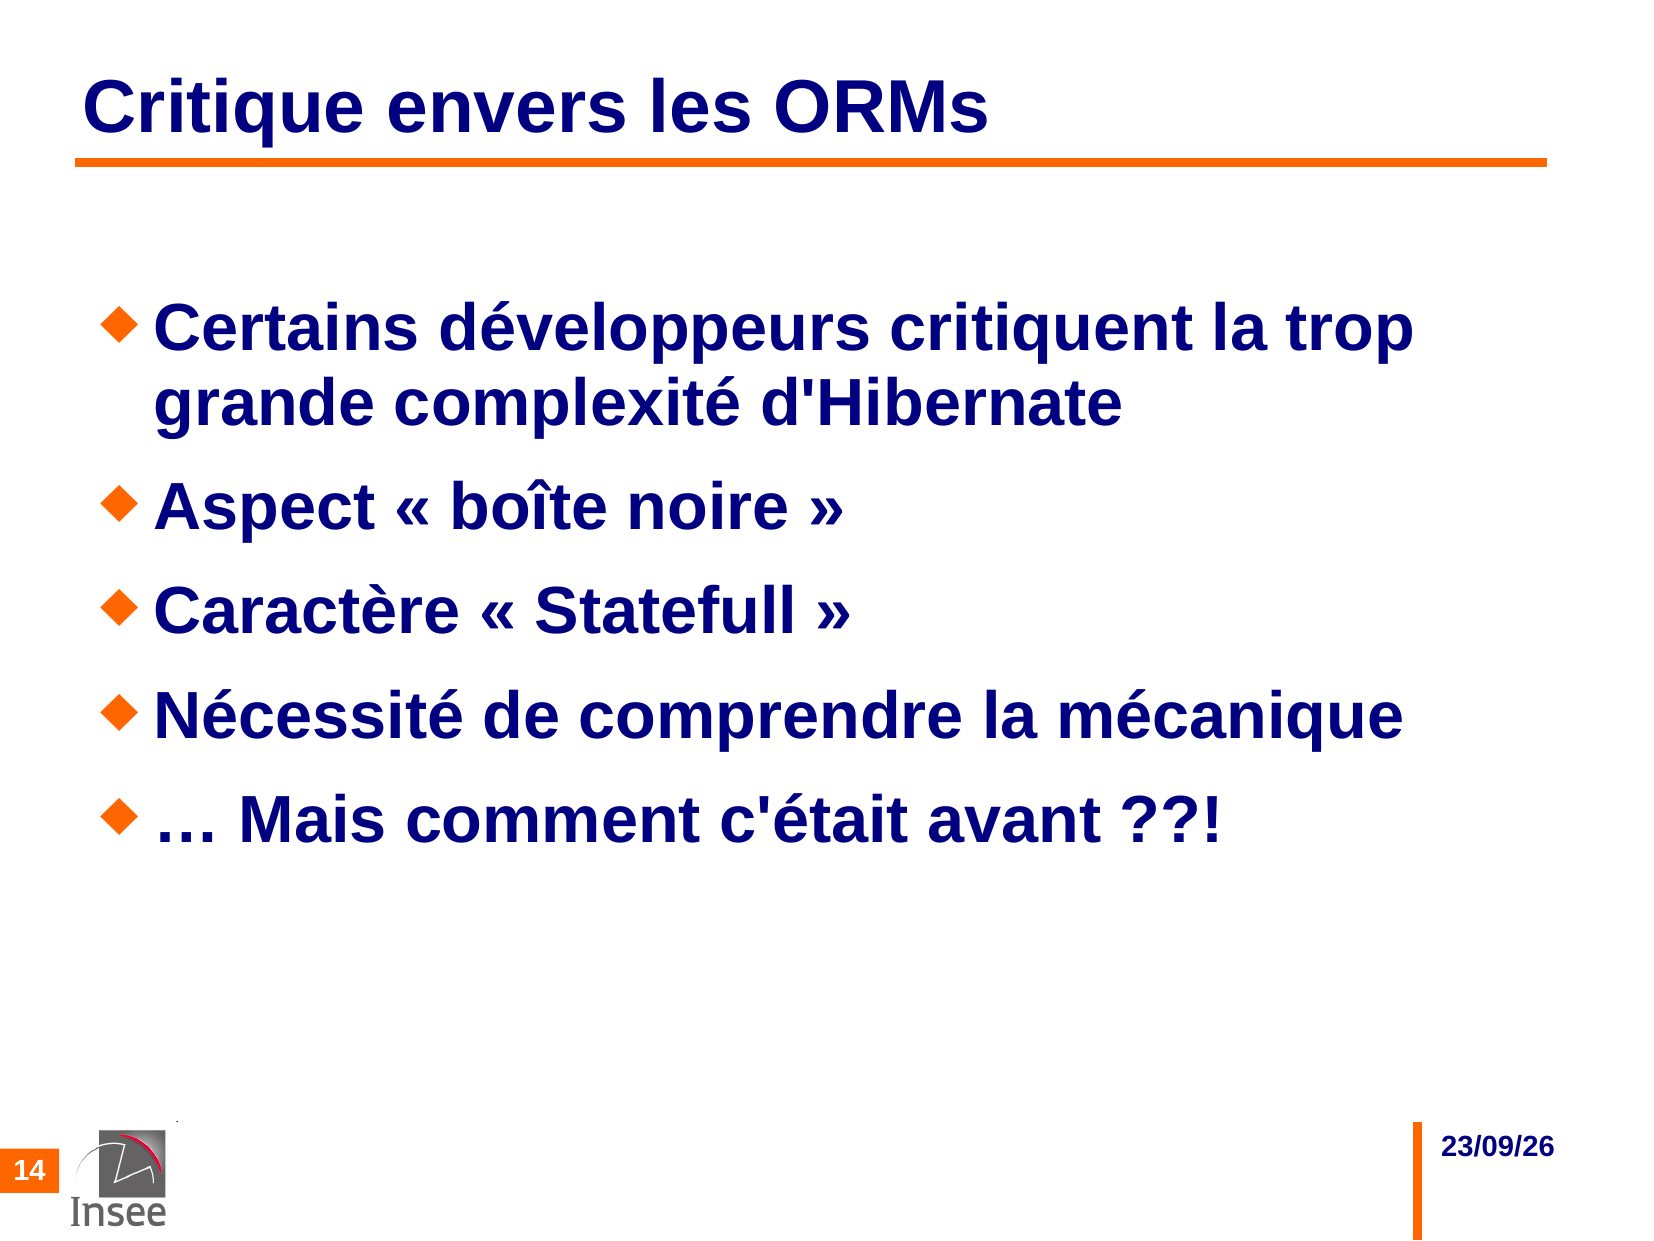

# Critique envers les ORMs
Certains développeurs critiquent la trop grande complexité d'Hibernate
Aspect « boîte noire »
Caractère « Statefull »
Nécessité de comprendre la mécanique
… Mais comment c'était avant ??!
14